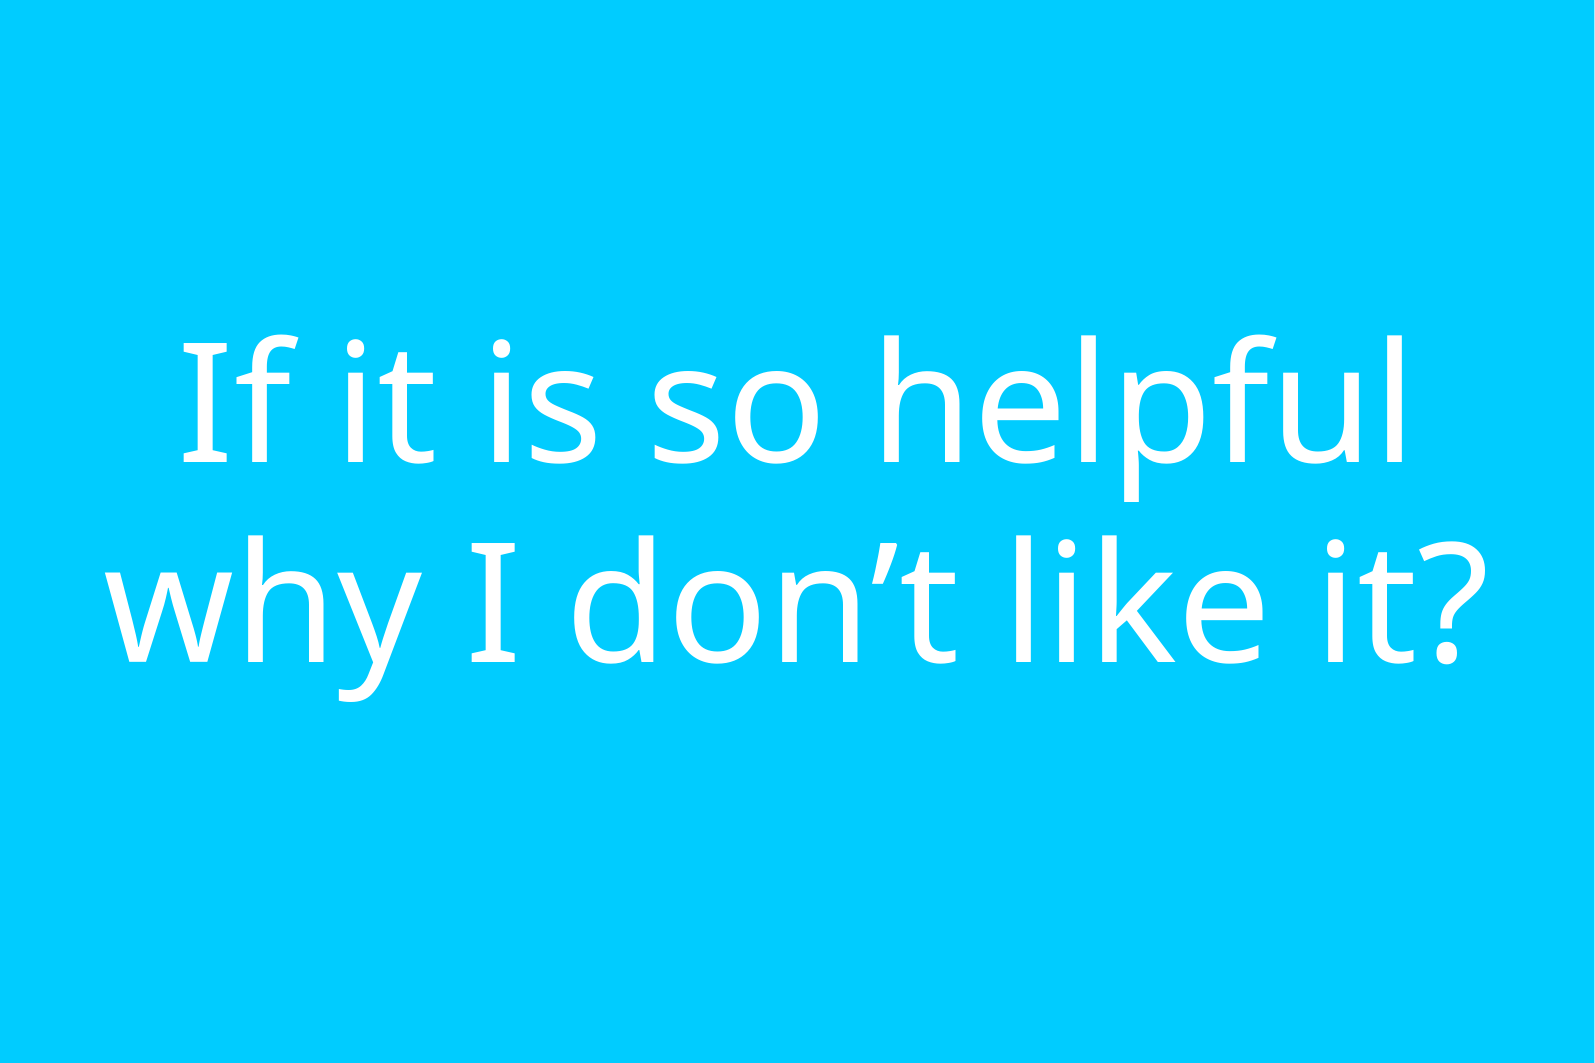

If it is so helpful why I don’t like it?